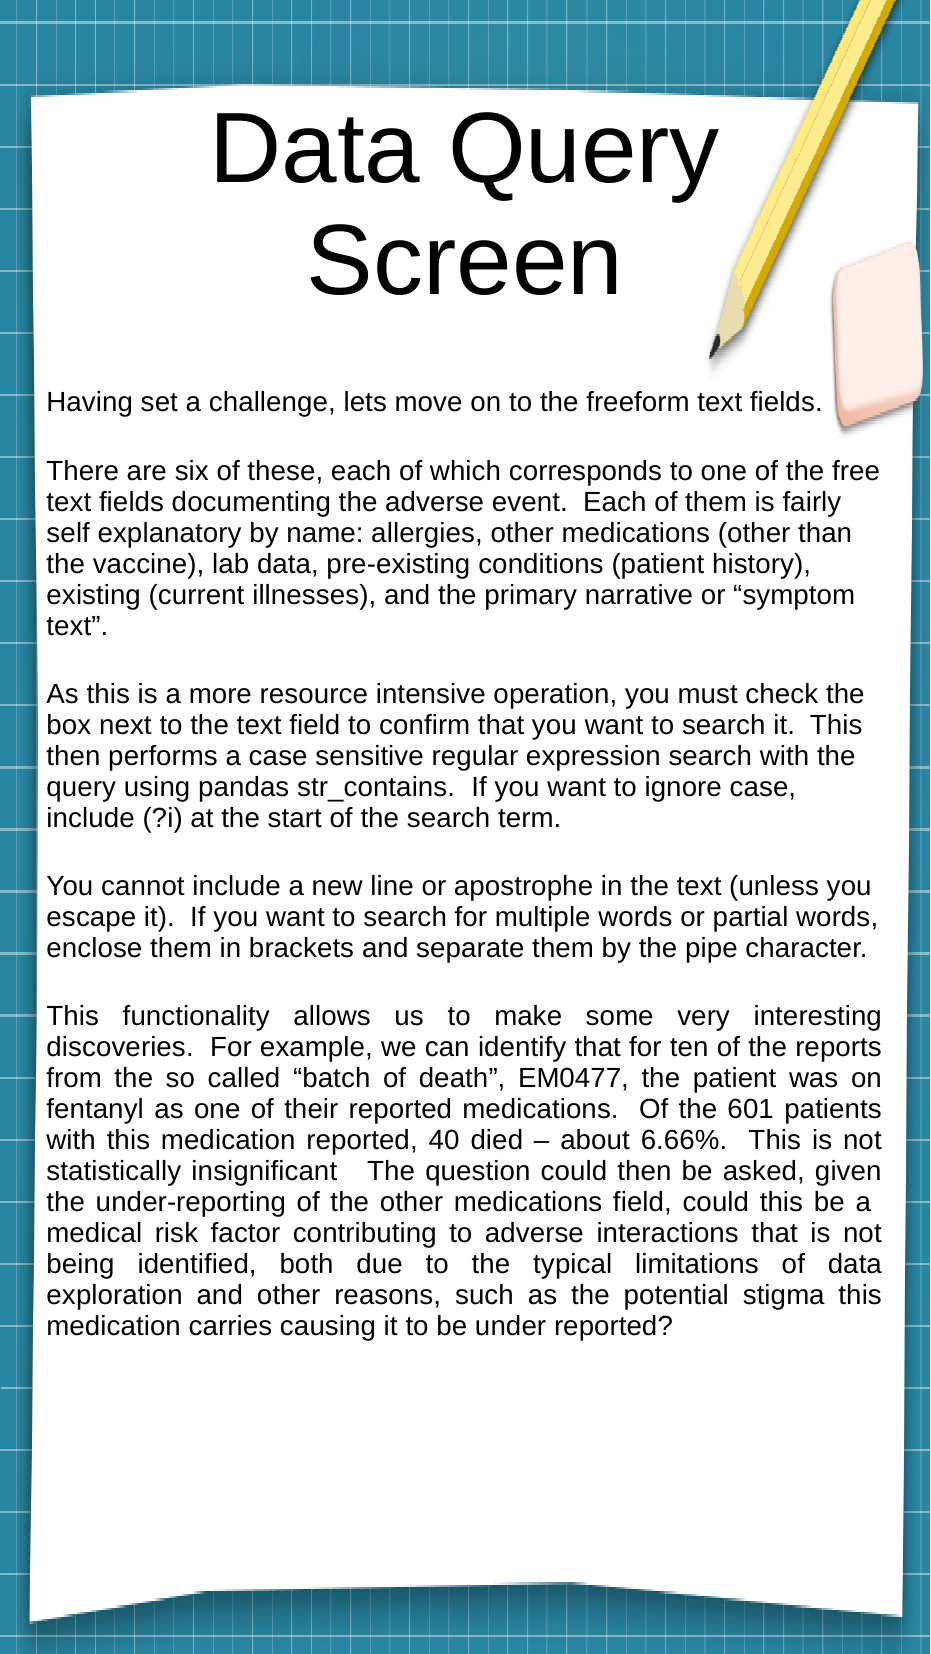

# Data Query Screen
Having set a challenge, lets move on to the freeform text fields.
There are six of these, each of which corresponds to one of the free text fields documenting the adverse event. Each of them is fairly self explanatory by name: allergies, other medications (other than the vaccine), lab data, pre-existing conditions (patient history), existing (current illnesses), and the primary narrative or “symptom text”.
As this is a more resource intensive operation, you must check the box next to the text field to confirm that you want to search it. This then performs a case sensitive regular expression search with the query using pandas str_contains. If you want to ignore case, include (?i) at the start of the search term.
You cannot include a new line or apostrophe in the text (unless you escape it). If you want to search for multiple words or partial words, enclose them in brackets and separate them by the pipe character.
This functionality allows us to make some very interesting discoveries. For example, we can identify that for ten of the reports from the so called “batch of death”, EM0477, the patient was on fentanyl as one of their reported medications. Of the 601 patients with this medication reported, 40 died – about 6.66%. This is not statistically insignificant The question could then be asked, given the under-reporting of the other medications field, could this be a medical risk factor contributing to adverse interactions that is not being identified, both due to the typical limitations of data exploration and other reasons, such as the potential stigma this medication carries causing it to be under reported?